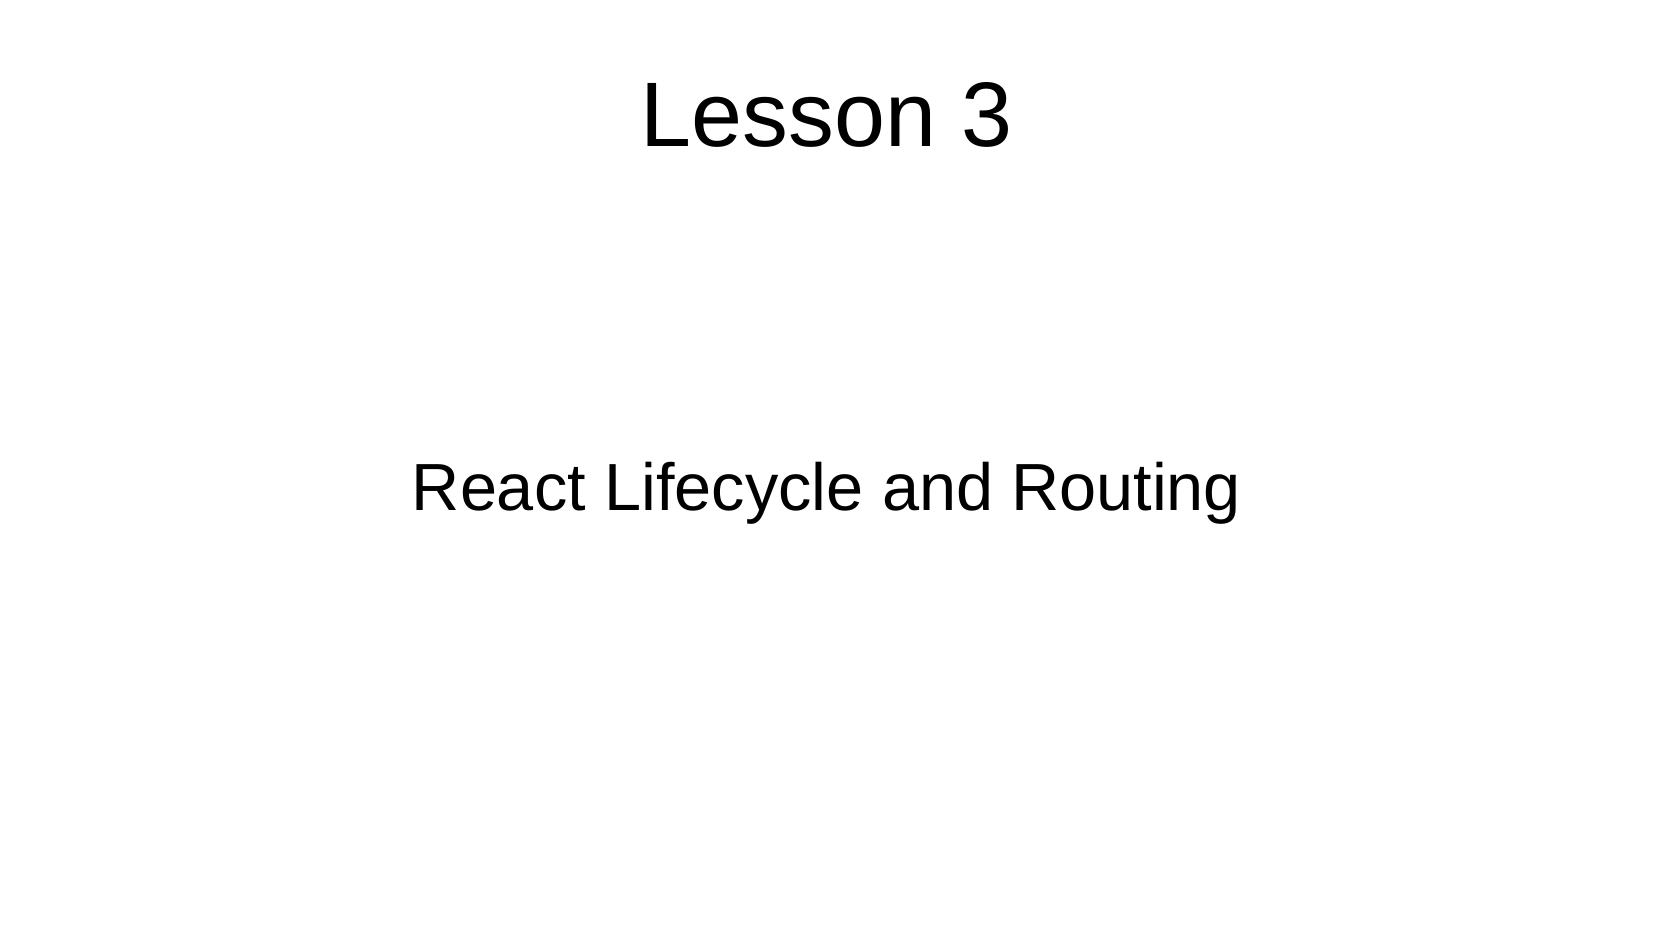

# Lesson 3
React Lifecycle and Routing